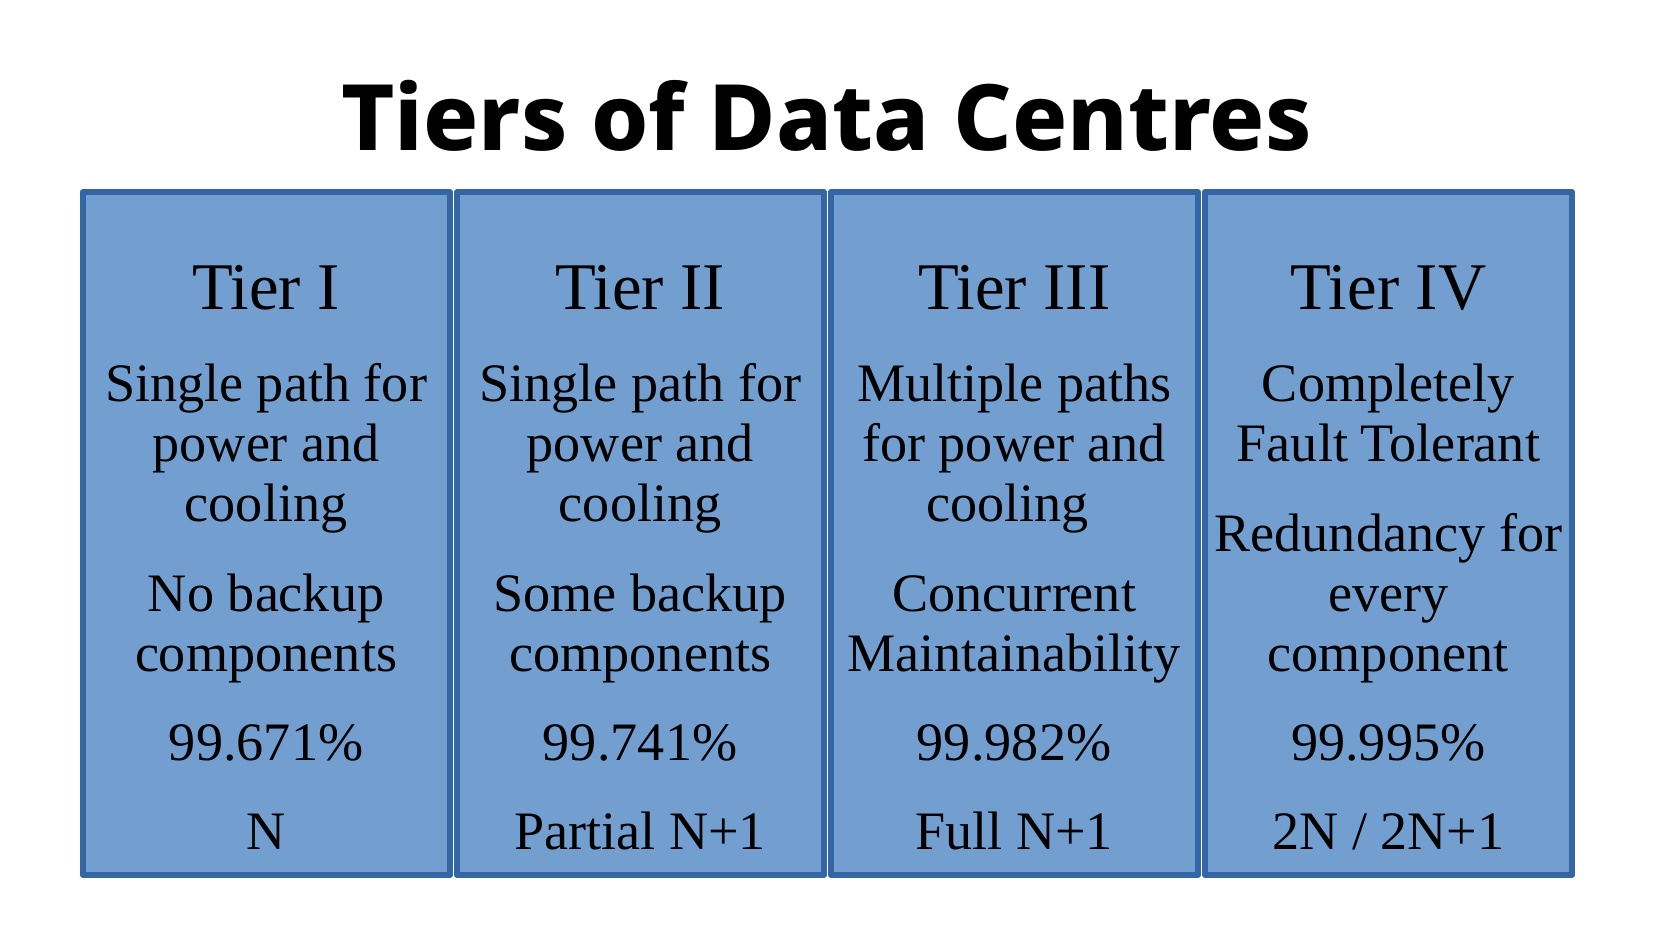

# Tiers of Data Centres
Tier I
Single path for power and cooling
No backup components
99.671%
N
Tier II
Single path for power and cooling
Some backup components
99.741%
Partial N+1
Tier III
Multiple paths for power and cooling
Concurrent Maintainability
99.982%
Full N+1
Tier IV
Completely Fault Tolerant
Redundancy for every component
99.995%
2N / 2N+1